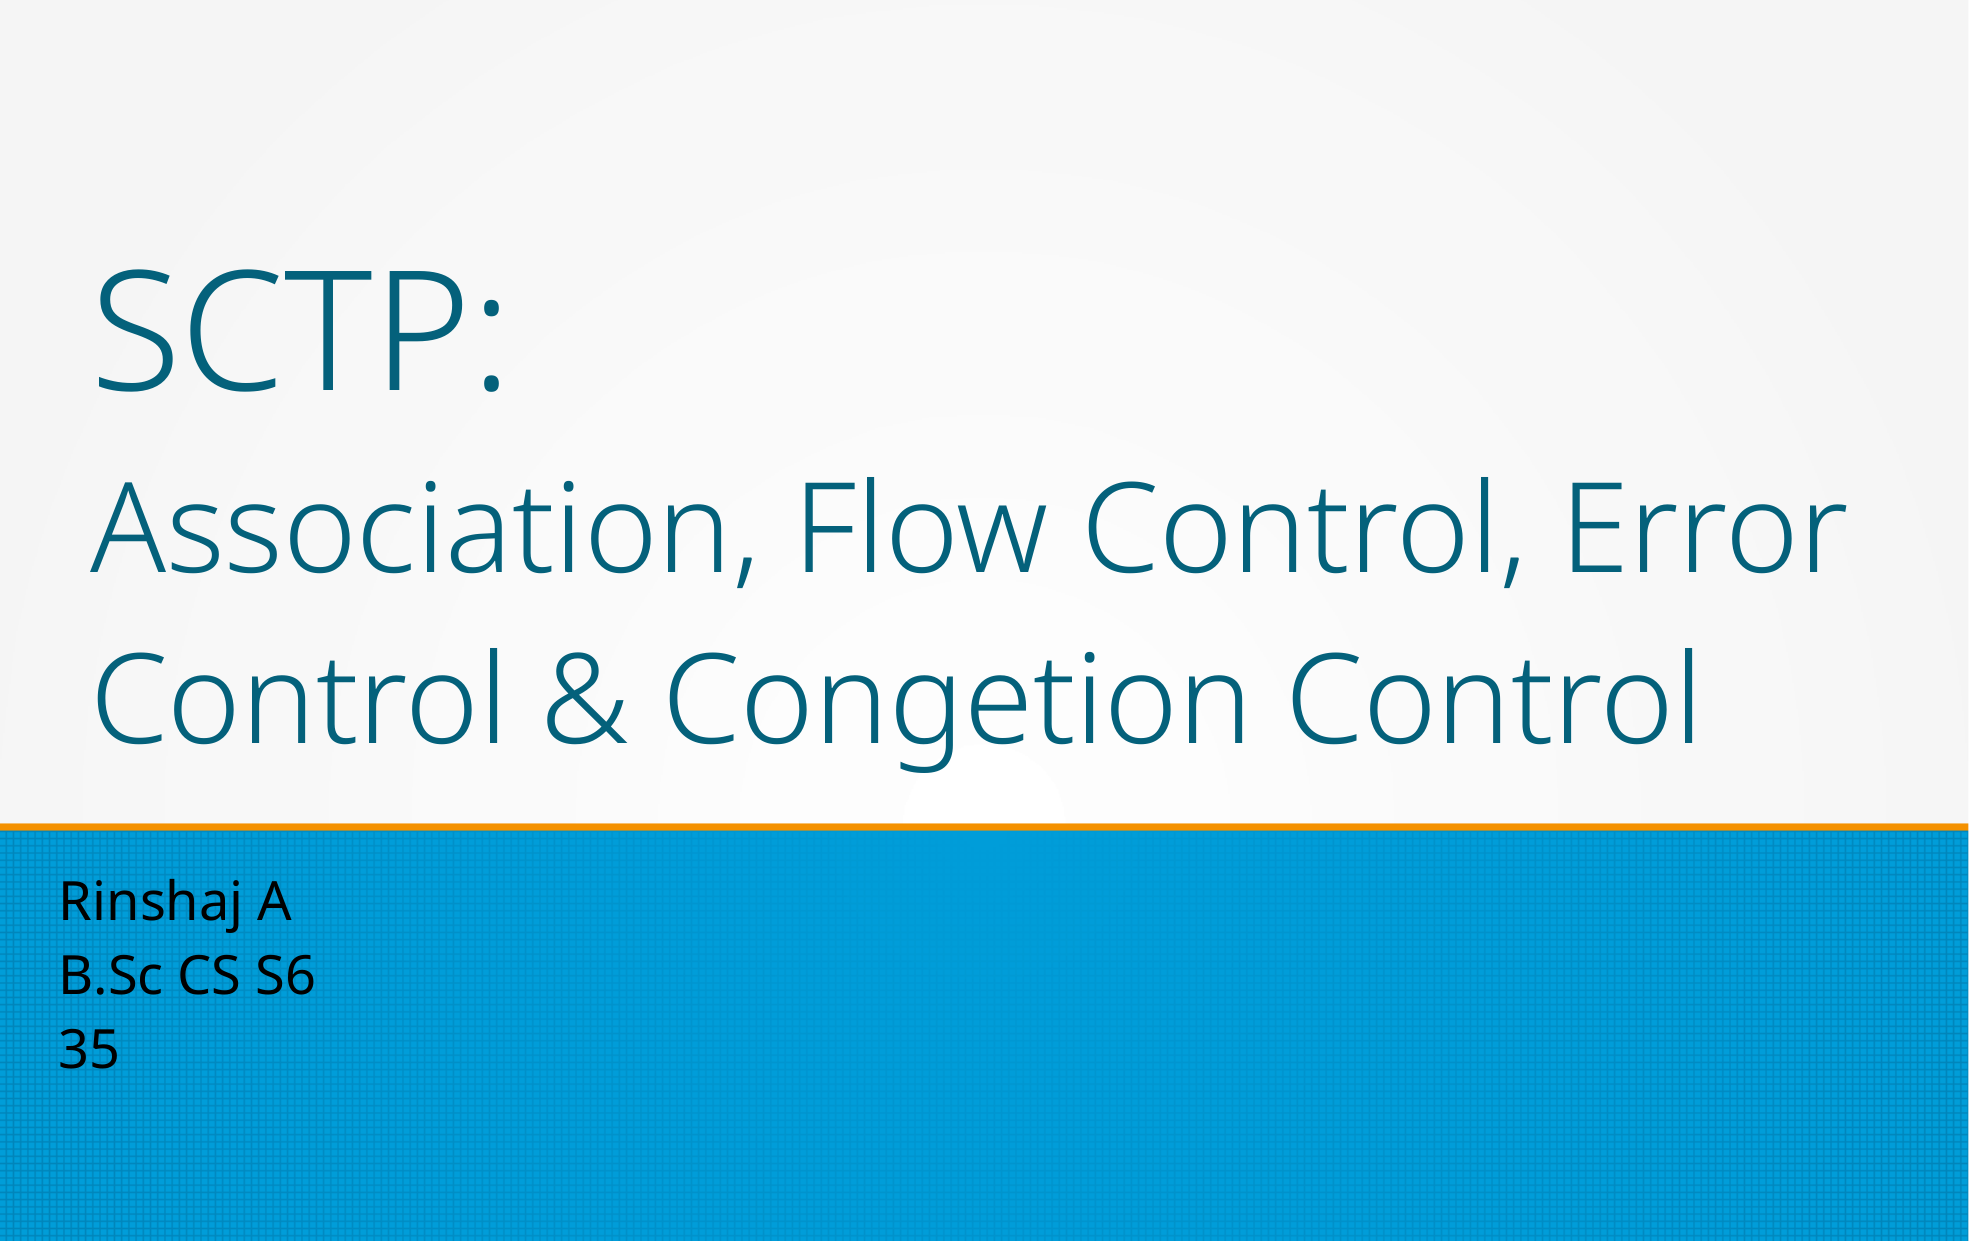

# SCTP: Association, Flow Control, Error Control & Congetion Control
Rinshaj A
B.Sc CS S6
35